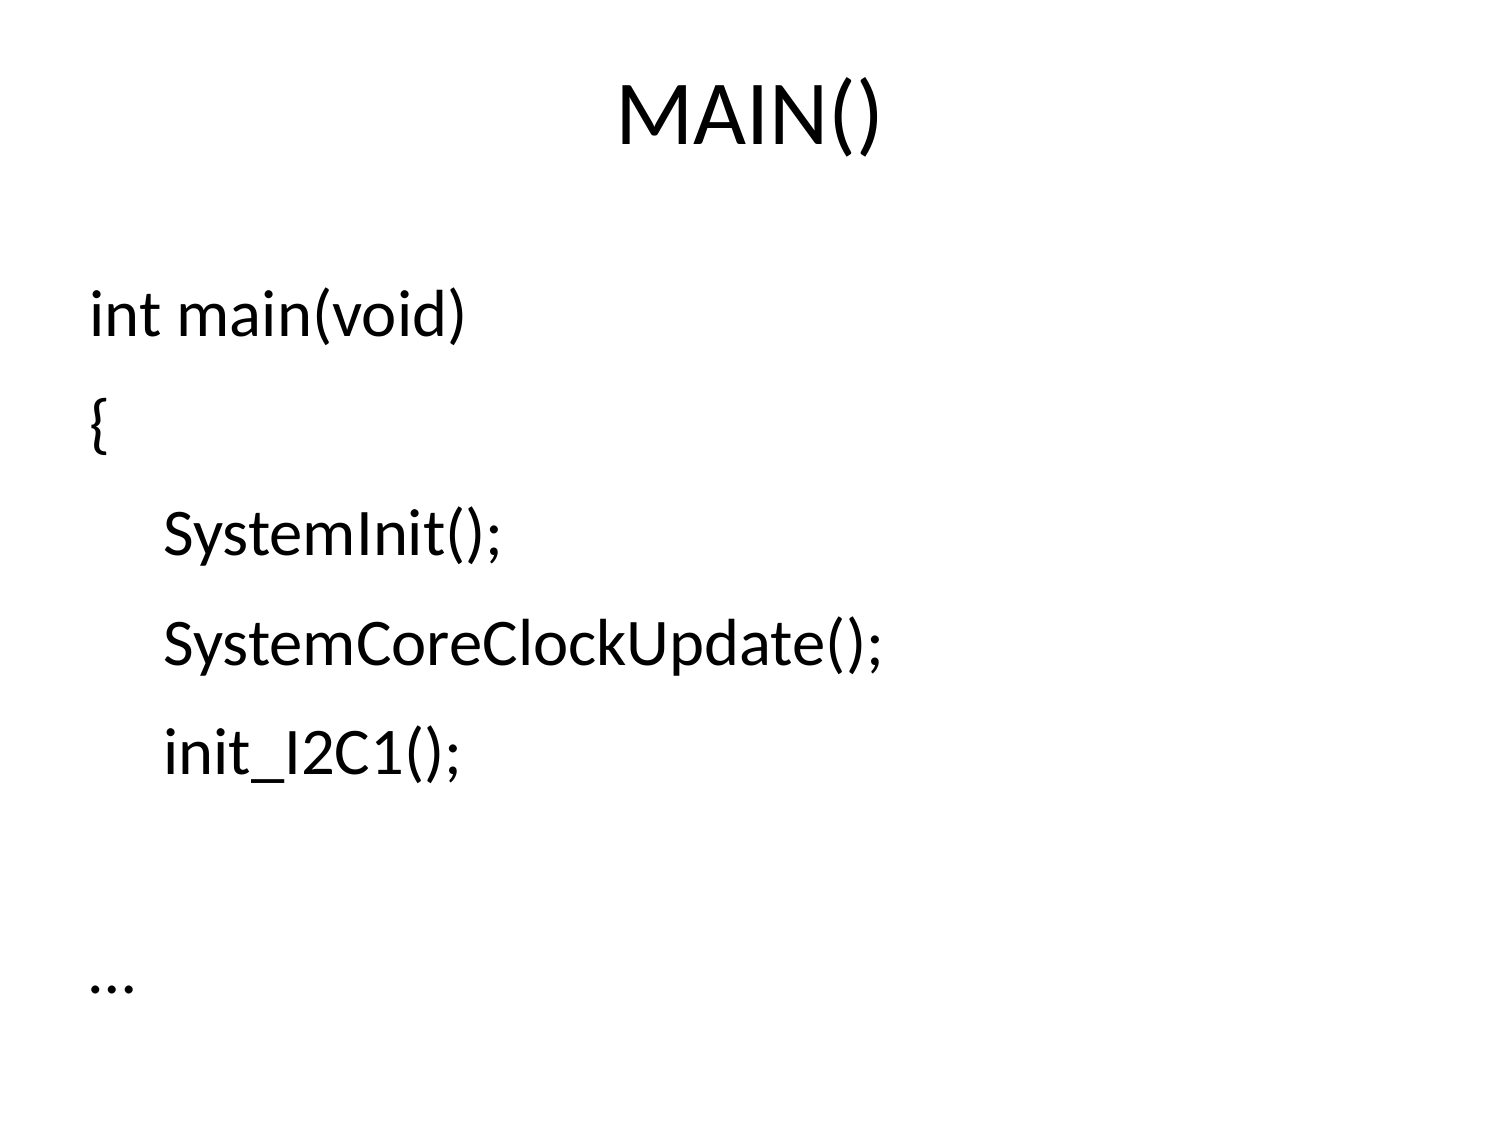

# MAIN()
int main(void)
{
	SystemInit();
	SystemCoreClockUpdate();
	init_I2C1();
…